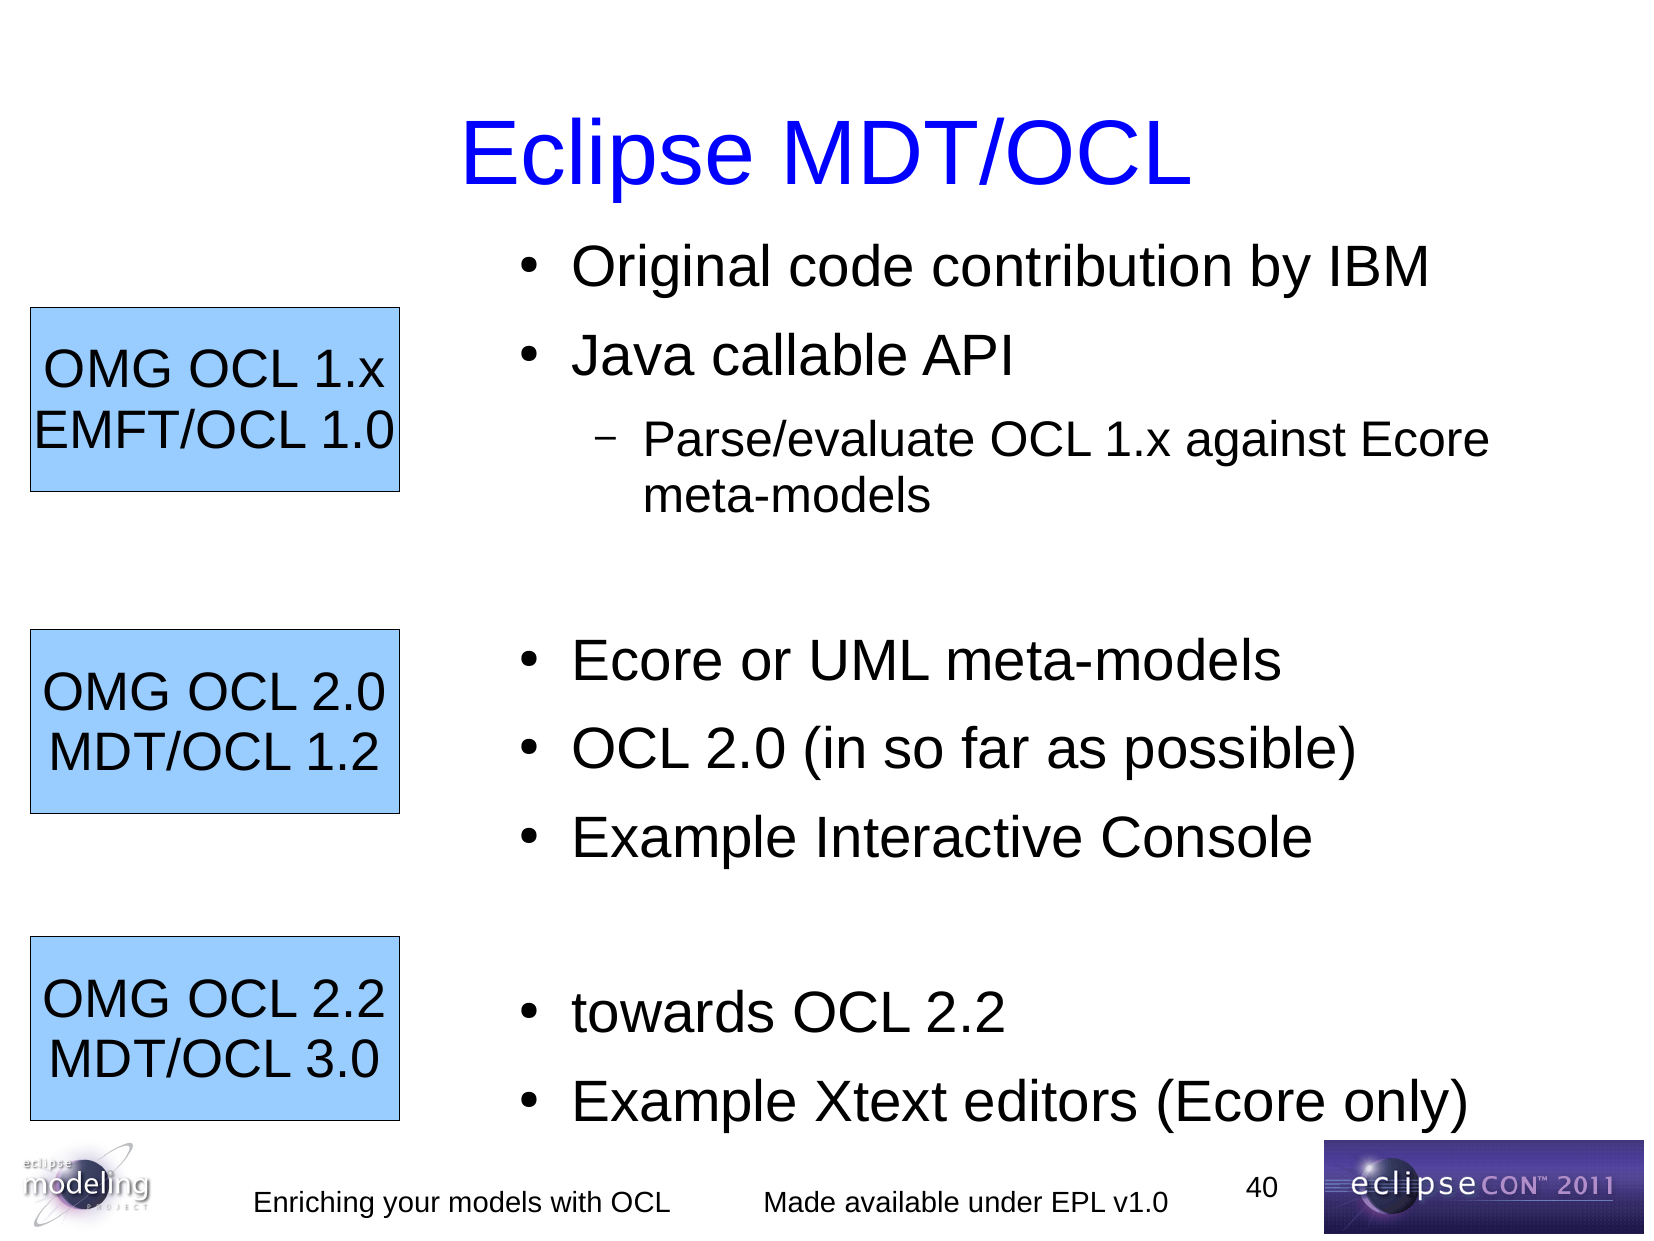

# Eclipse MDT/OCL
Original code contribution by IBM
Java callable API
Parse/evaluate OCL 1.x against Ecore meta-models
Ecore or UML meta-models
OCL 2.0 (in so far as possible)
Example Interactive Console
towards OCL 2.2
Example Xtext editors (Ecore only)
OMG OCL 1.x
EMFT/OCL 1.0
OMG OCL 2.0
MDT/OCL 1.2
OMG OCL 2.2
MDT/OCL 3.0
40
Enriching your models with OCL